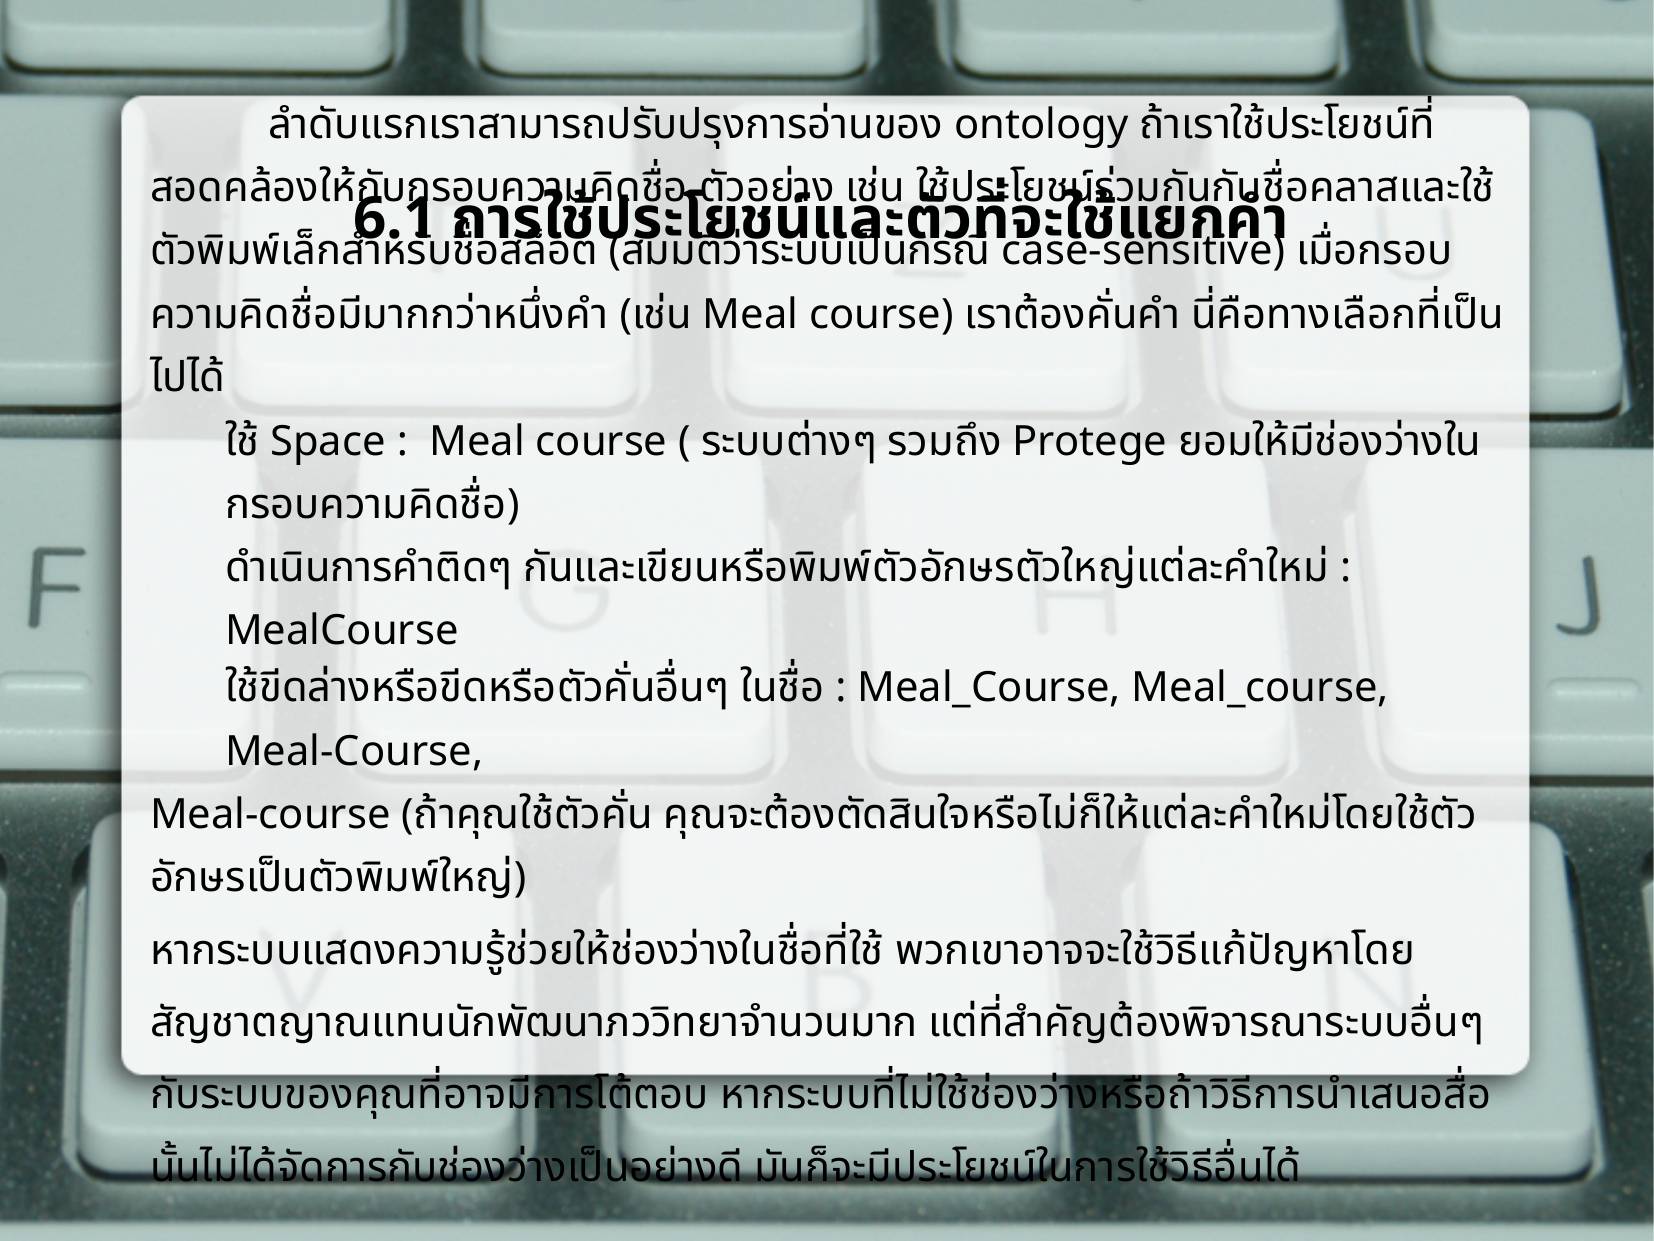

ลำดับแรกเราสามารถปรับปรุงการอ่านของ ontology ถ้าเราใช้ประโยชน์ที่สอดคล้องให้กับกรอบความคิดชื่อ ตัวอย่าง เช่น ใช้ประโยชน์ร่วมกันกับชื่อคลาสและใช้ตัวพิมพ์เล็กสำหรับชื่อสล็อต (สมมติว่าระบบเป็นกรณี case-sensitive) เมื่อกรอบความคิดชื่อมีมากกว่าหนึ่งคำ (เช่น Meal course) เราต้องคั่นคำ นี่คือทางเลือกที่เป็นไปได้
ใช้ Space : Meal course ( ระบบต่างๆ รวมถึง Protege ยอมให้มีช่องว่างในกรอบความคิดชื่อ)
ดำเนินการคำติดๆ กันและเขียนหรือพิมพ์ตัวอักษรตัวใหญ่แต่ละคำใหม่ : MealCourse
ใช้ขีดล่างหรือขีดหรือตัวคั่นอื่นๆ ในชื่อ : Meal_Course, Meal_course, Meal-Course,
Meal-course (ถ้าคุณใช้ตัวคั่น คุณจะต้องตัดสินใจหรือไม่ก็ให้แต่ละคำใหม่โดยใช้ตัวอักษรเป็นตัวพิมพ์ใหญ่)
หากระบบแสดงความรู้ช่วยให้ช่องว่างในชื่อที่ใช้ พวกเขาอาจจะใช้วิธีแก้ปัญหาโดยสัญชาตญาณแทนนักพัฒนาภววิทยาจำนวนมาก แต่ที่สำคัญต้องพิจารณาระบบอื่นๆ กับระบบของคุณที่อาจมีการโต้ตอบ หากระบบที่ไม่ใช้ช่องว่างหรือถ้าวิธีการนำเสนอสื่อนั้นไม่ได้จัดการกับช่องว่างเป็นอย่างดี มันก็จะมีประโยชน์ในการใช้วิธีอื่นได้
# 6.1 การใช้ประโยชน์และตัวที่จะใช้แยกคำ